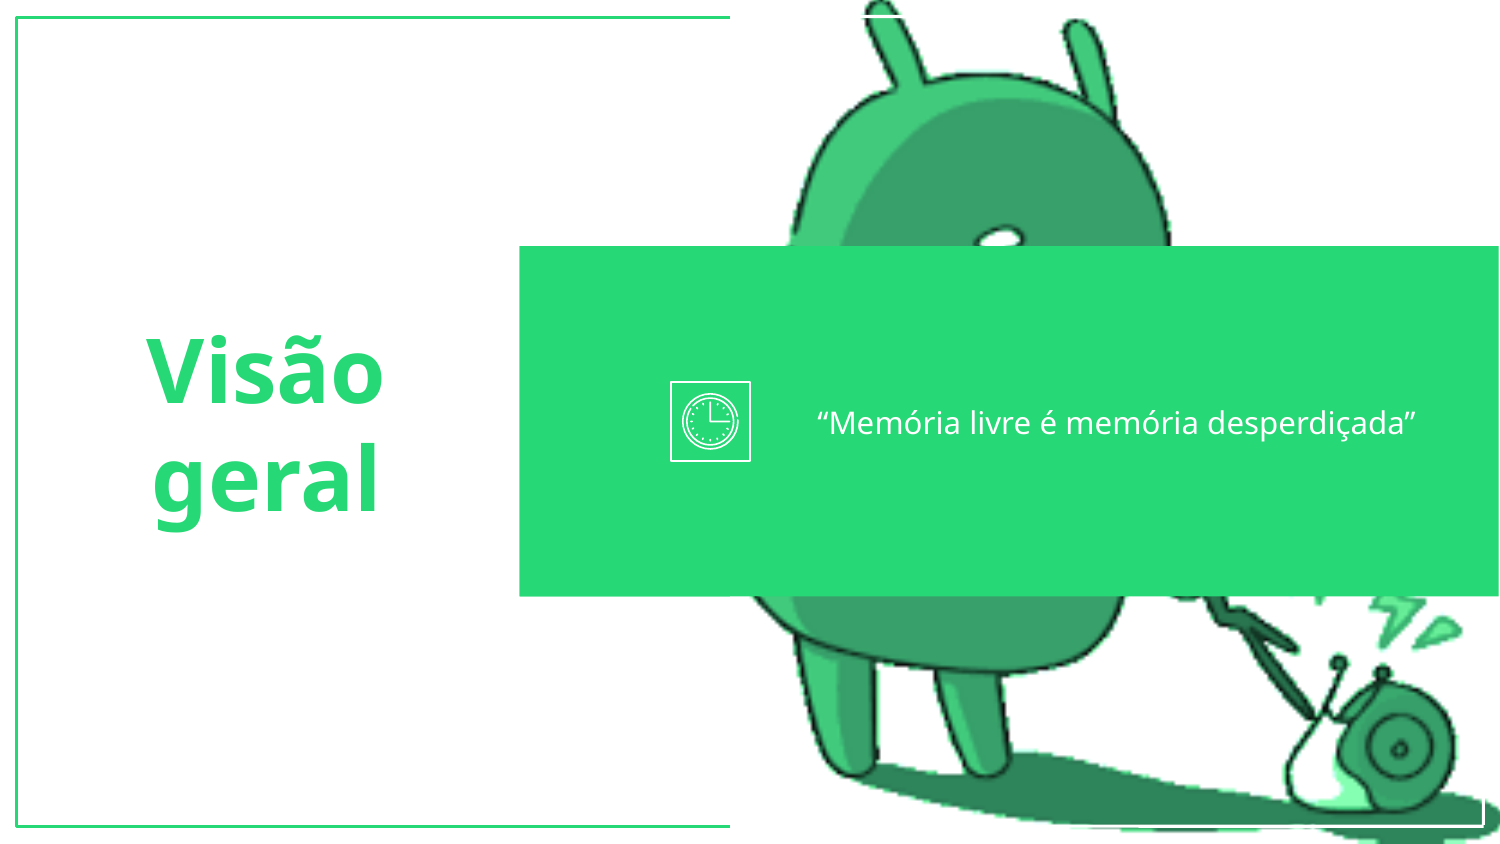

# Visão geral
“Memória livre é memória desperdiçada”